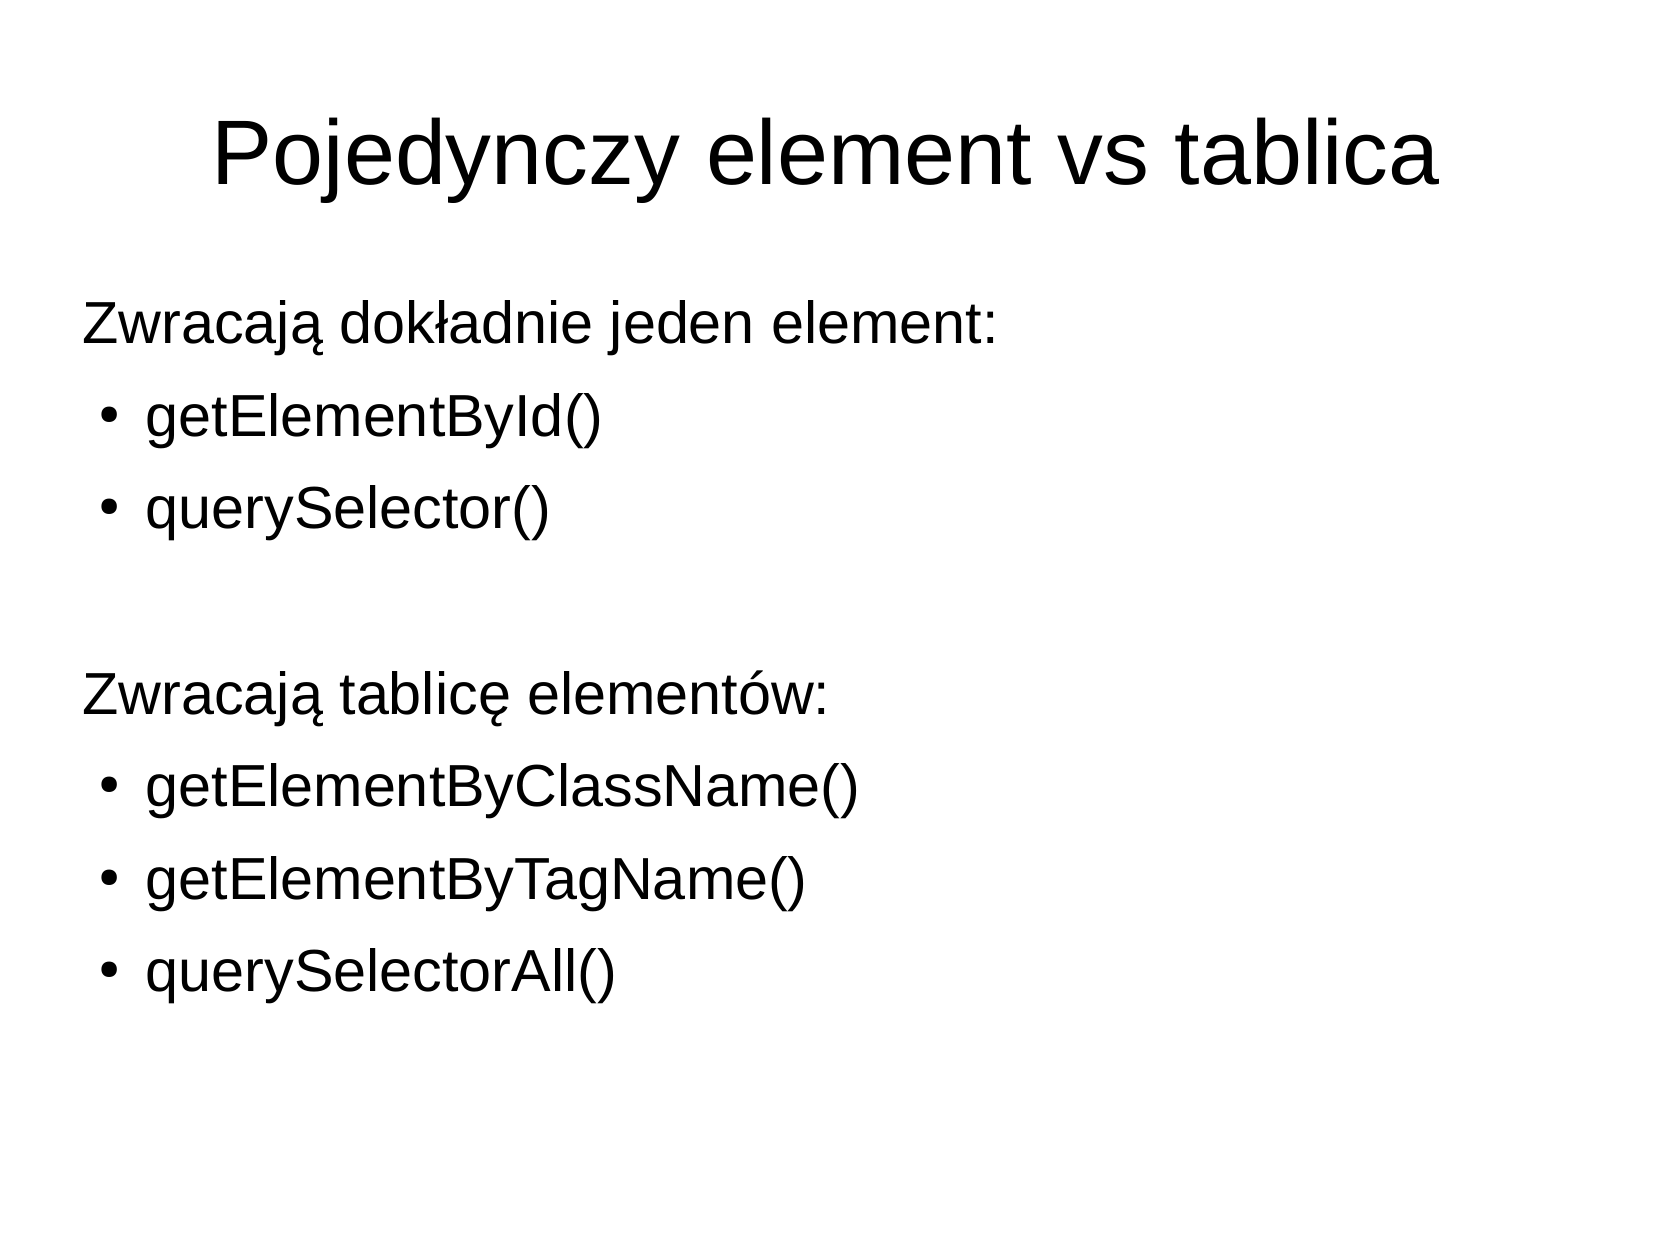

# Pojedynczy element vs tablica
Zwracają dokładnie jeden element:
getElementById()
querySelector()
Zwracają tablicę elementów:
getElementByClassName()
getElementByTagName()
querySelectorAll()